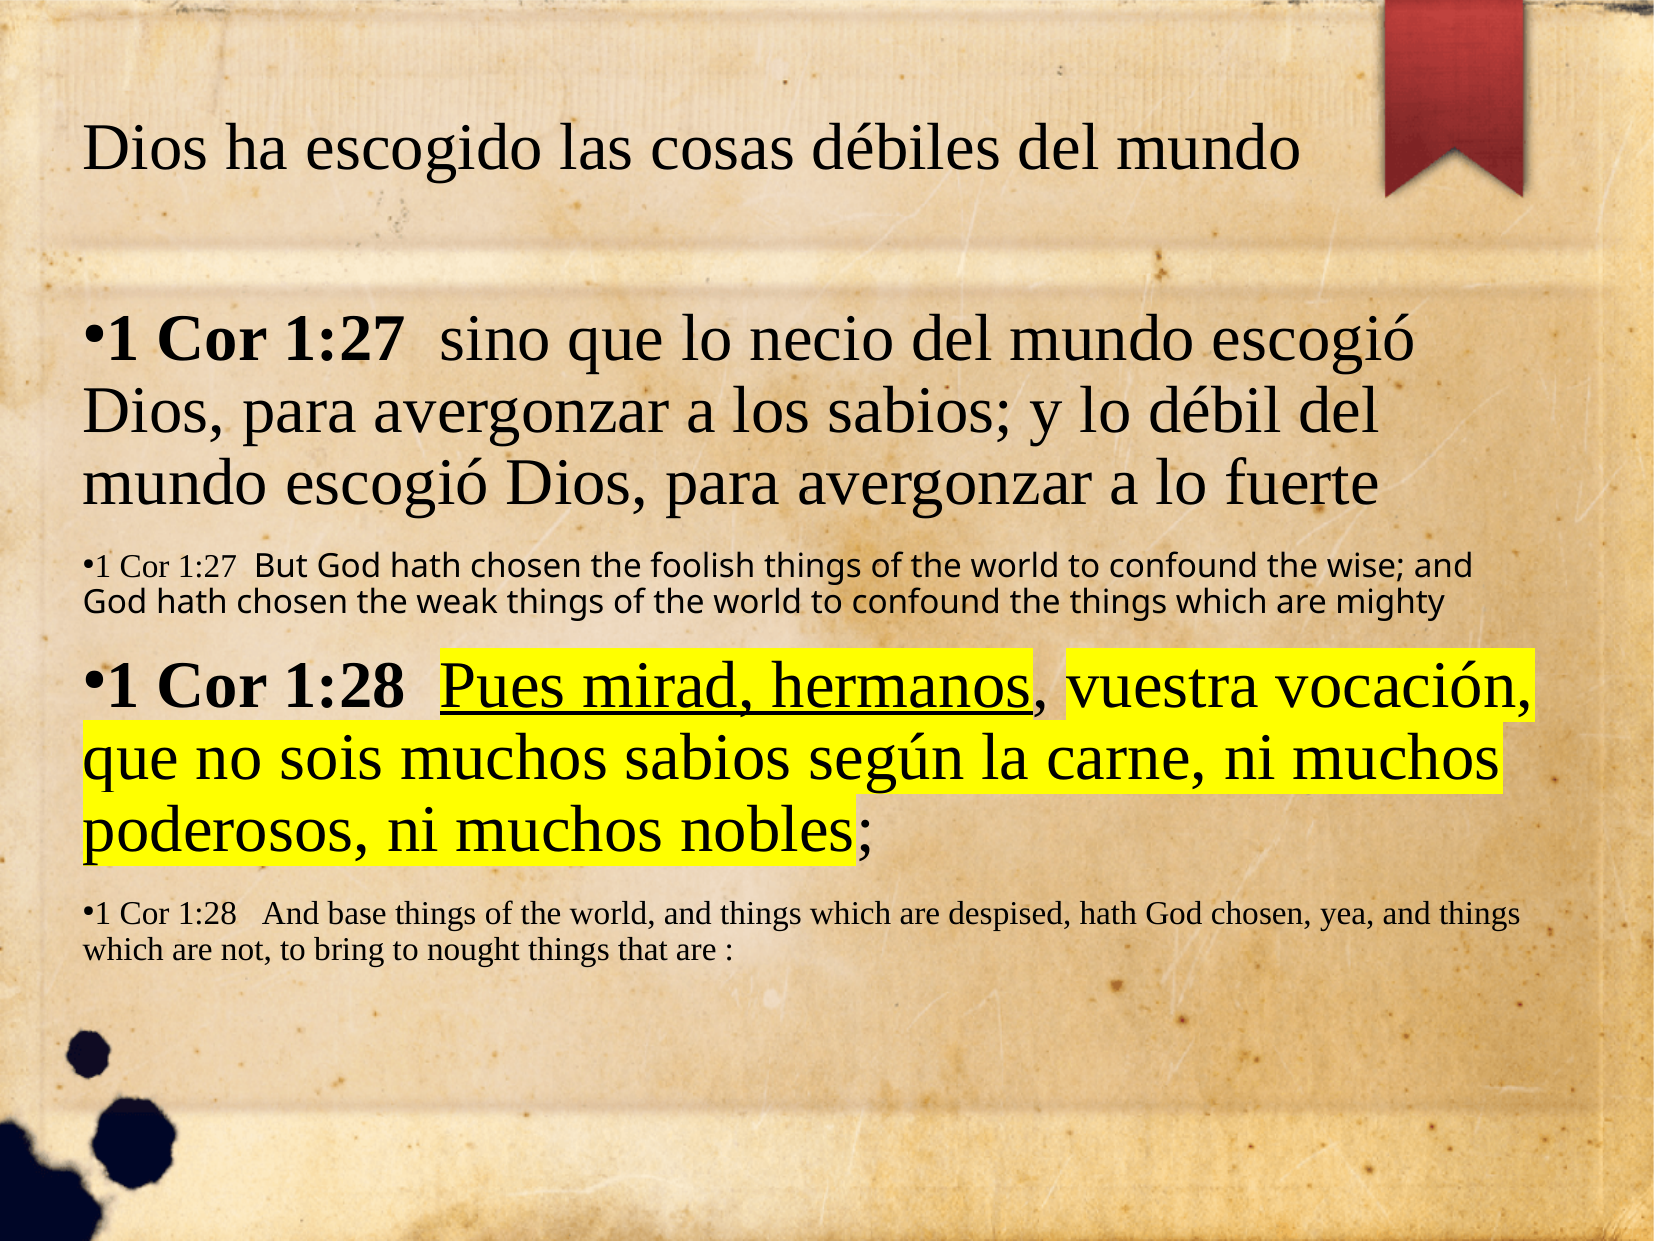

# Dios ha escogido las cosas débiles del mundo
1 Cor 1:27  sino que lo necio del mundo escogió Dios, para avergonzar a los sabios; y lo débil del mundo escogió Dios, para avergonzar a lo fuerte
1 Cor 1:27  But God hath chosen the foolish things of the world to confound the wise; and God hath chosen the weak things of the world to confound the things which are mighty
1 Cor 1:28  Pues mirad, hermanos, vuestra vocación, que no sois muchos sabios según la carne, ni muchos poderosos, ni muchos nobles;
1 Cor 1:28   And base things of the world, and things which are despised, hath God chosen, yea, and things which are not, to bring to nought things that are :